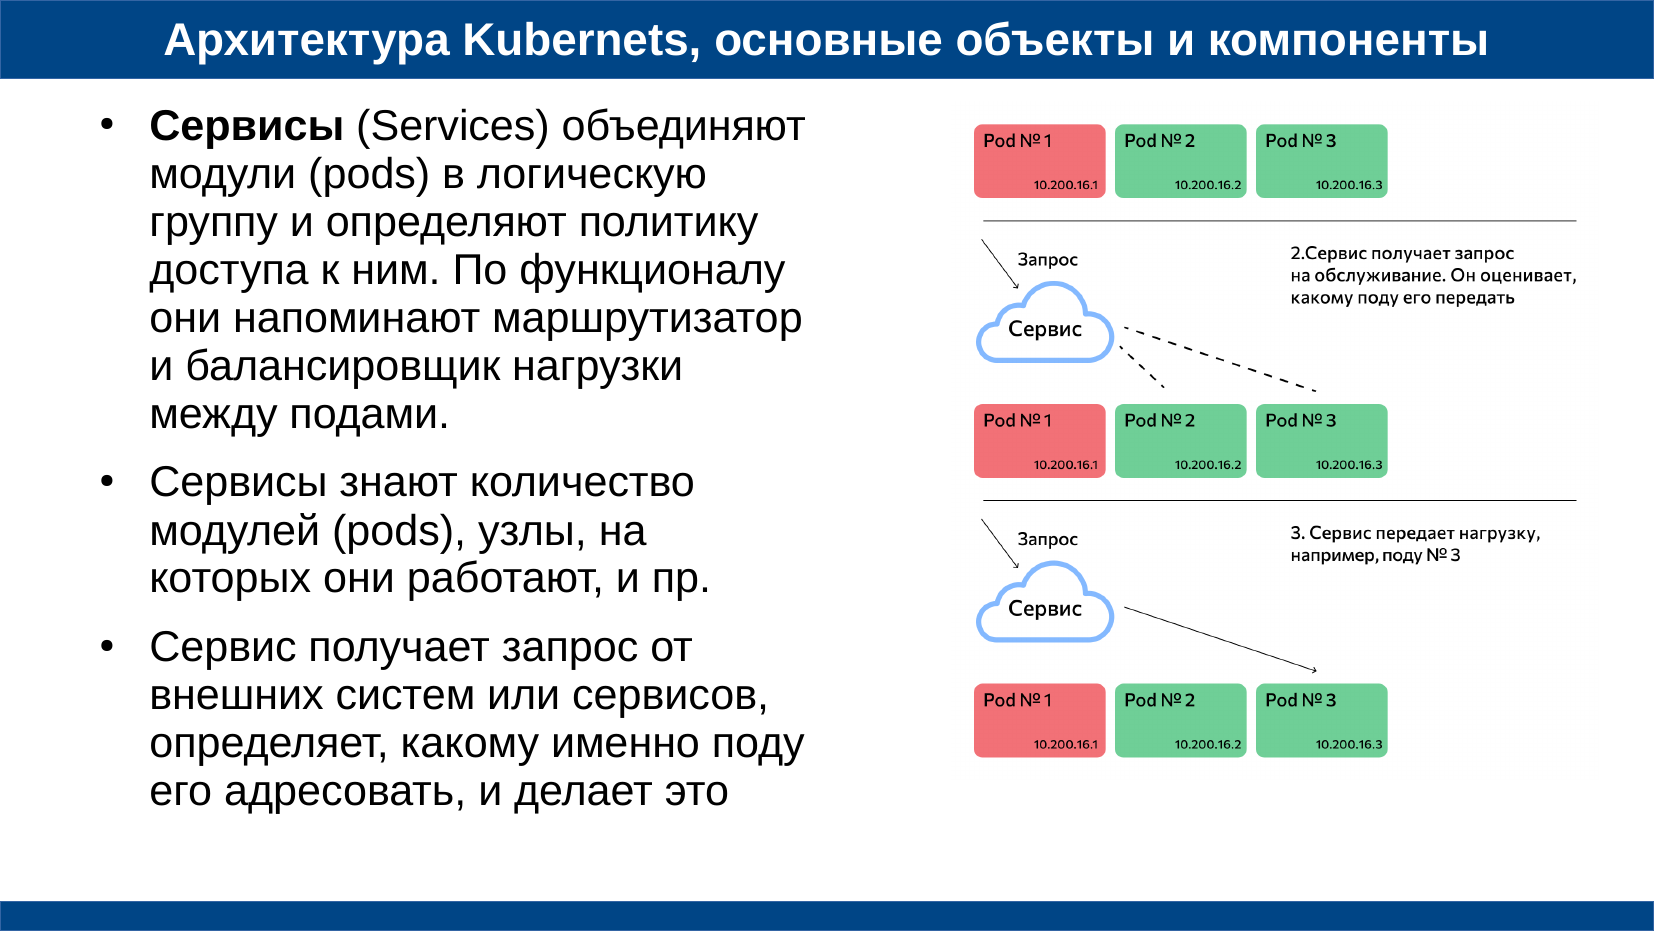

# Архитектура Kubernets, основные объекты и компоненты
Сервисы (Services) объединяют модули (pods) в логическую группу и определяют политику доступа к ним. По функционалу они напоминают маршрутизатор и балансировщик нагрузки между подами.
Cервисы знают количество модулей (pods), узлы, на которых они работают, и пр.
Сервис получает запрос от внешних систем или сервисов, определяет, какому именно поду его адресовать, и делает это